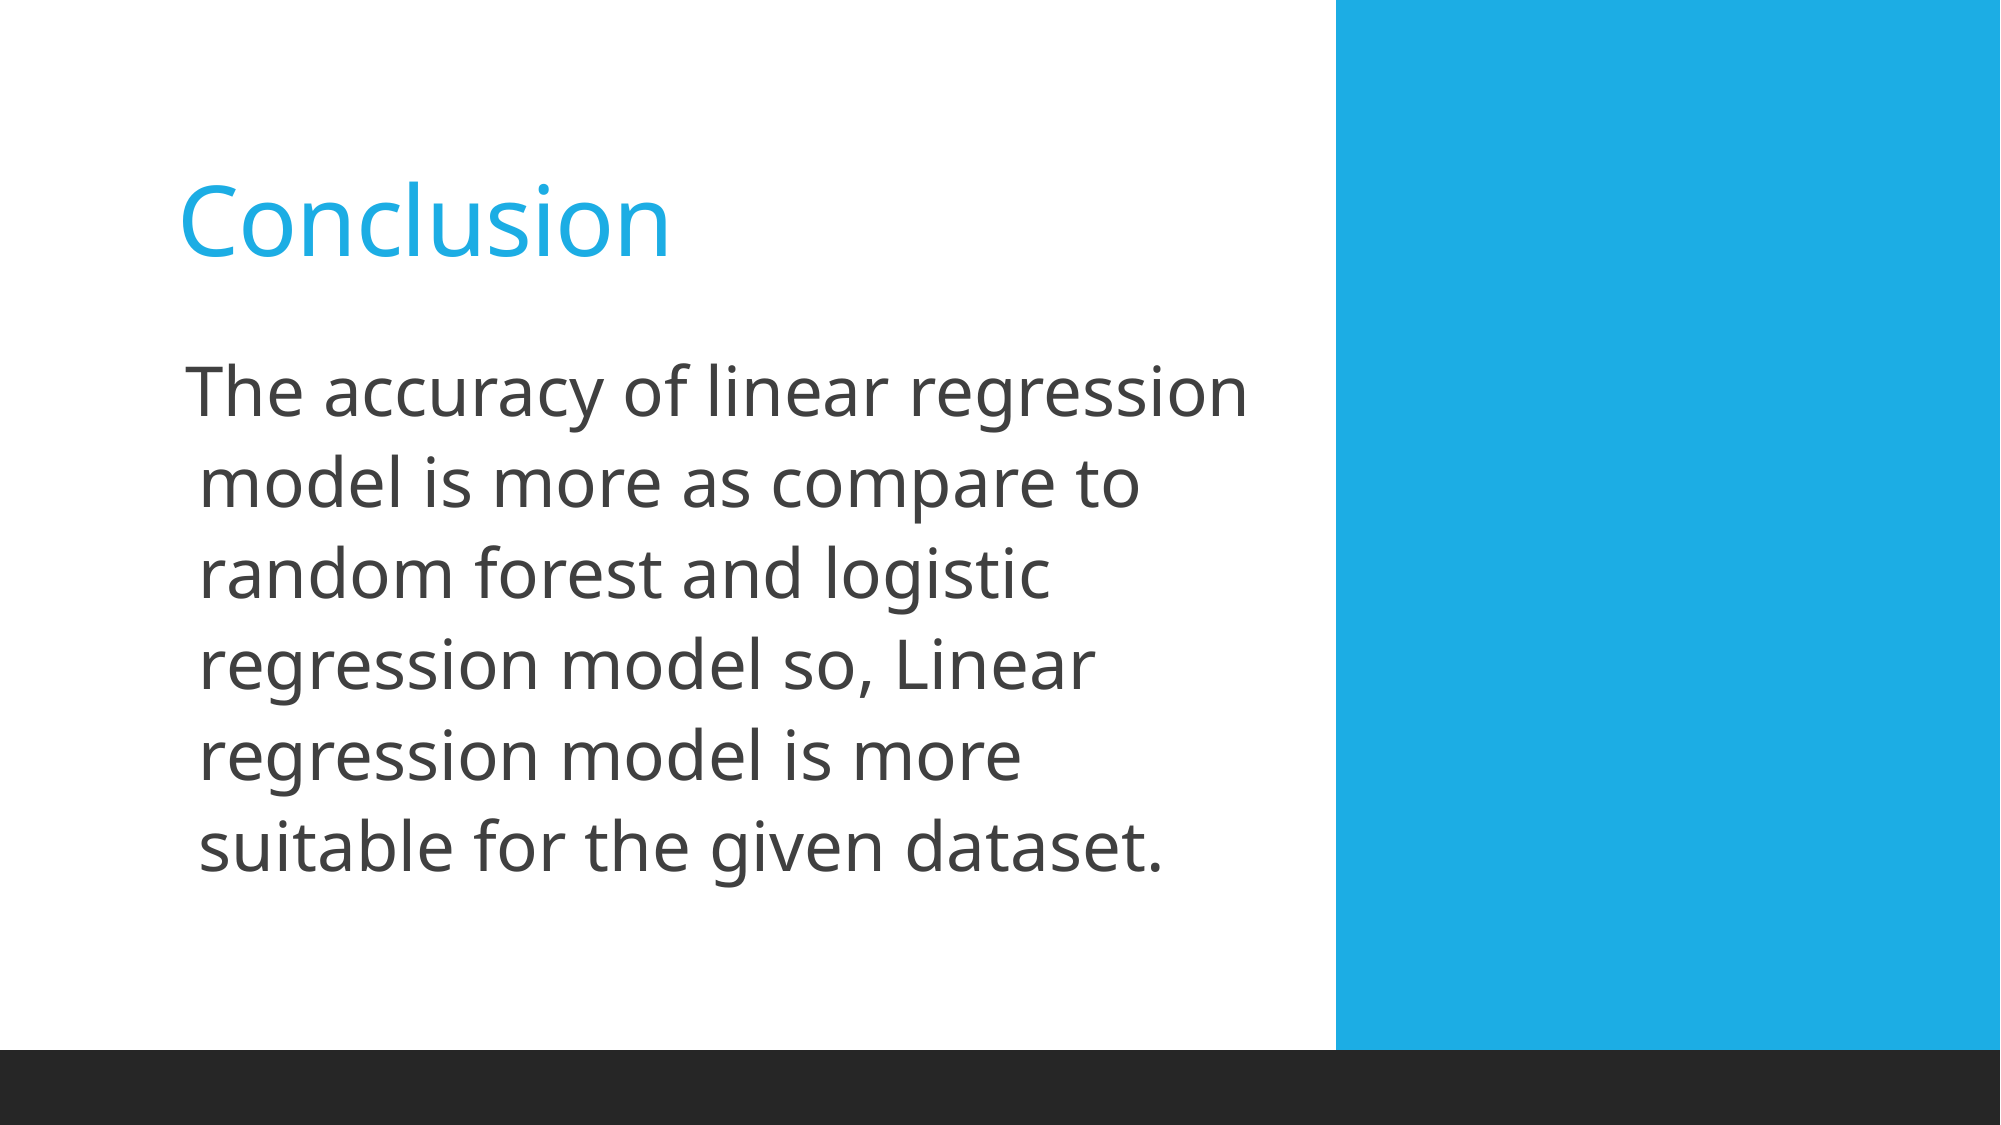

# Conclusion
The accuracy of linear regression model is more as compare to random forest and logistic regression model so, Linear regression model is more suitable for the given dataset.